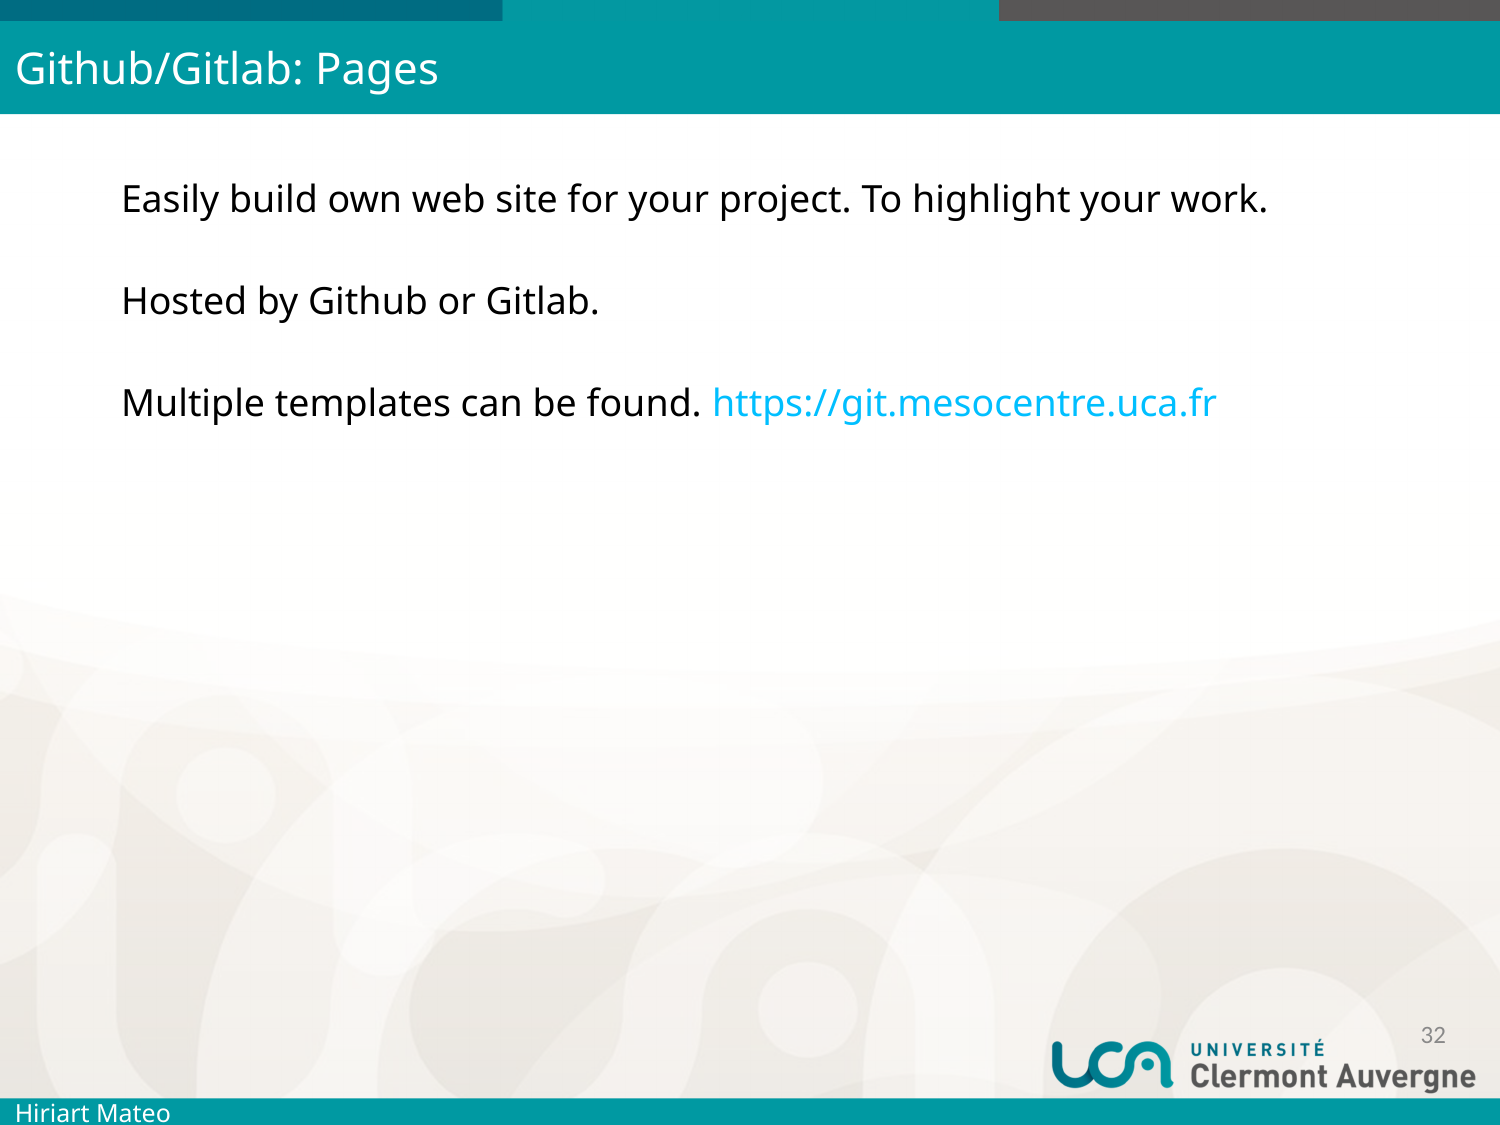

Github/Gitlab: Pages
Easily build own web site for your project. To highlight your work.
Hosted by Github or Gitlab.
Multiple templates can be found. https://git.mesocentre.uca.fr
32
Hiriart Mateo